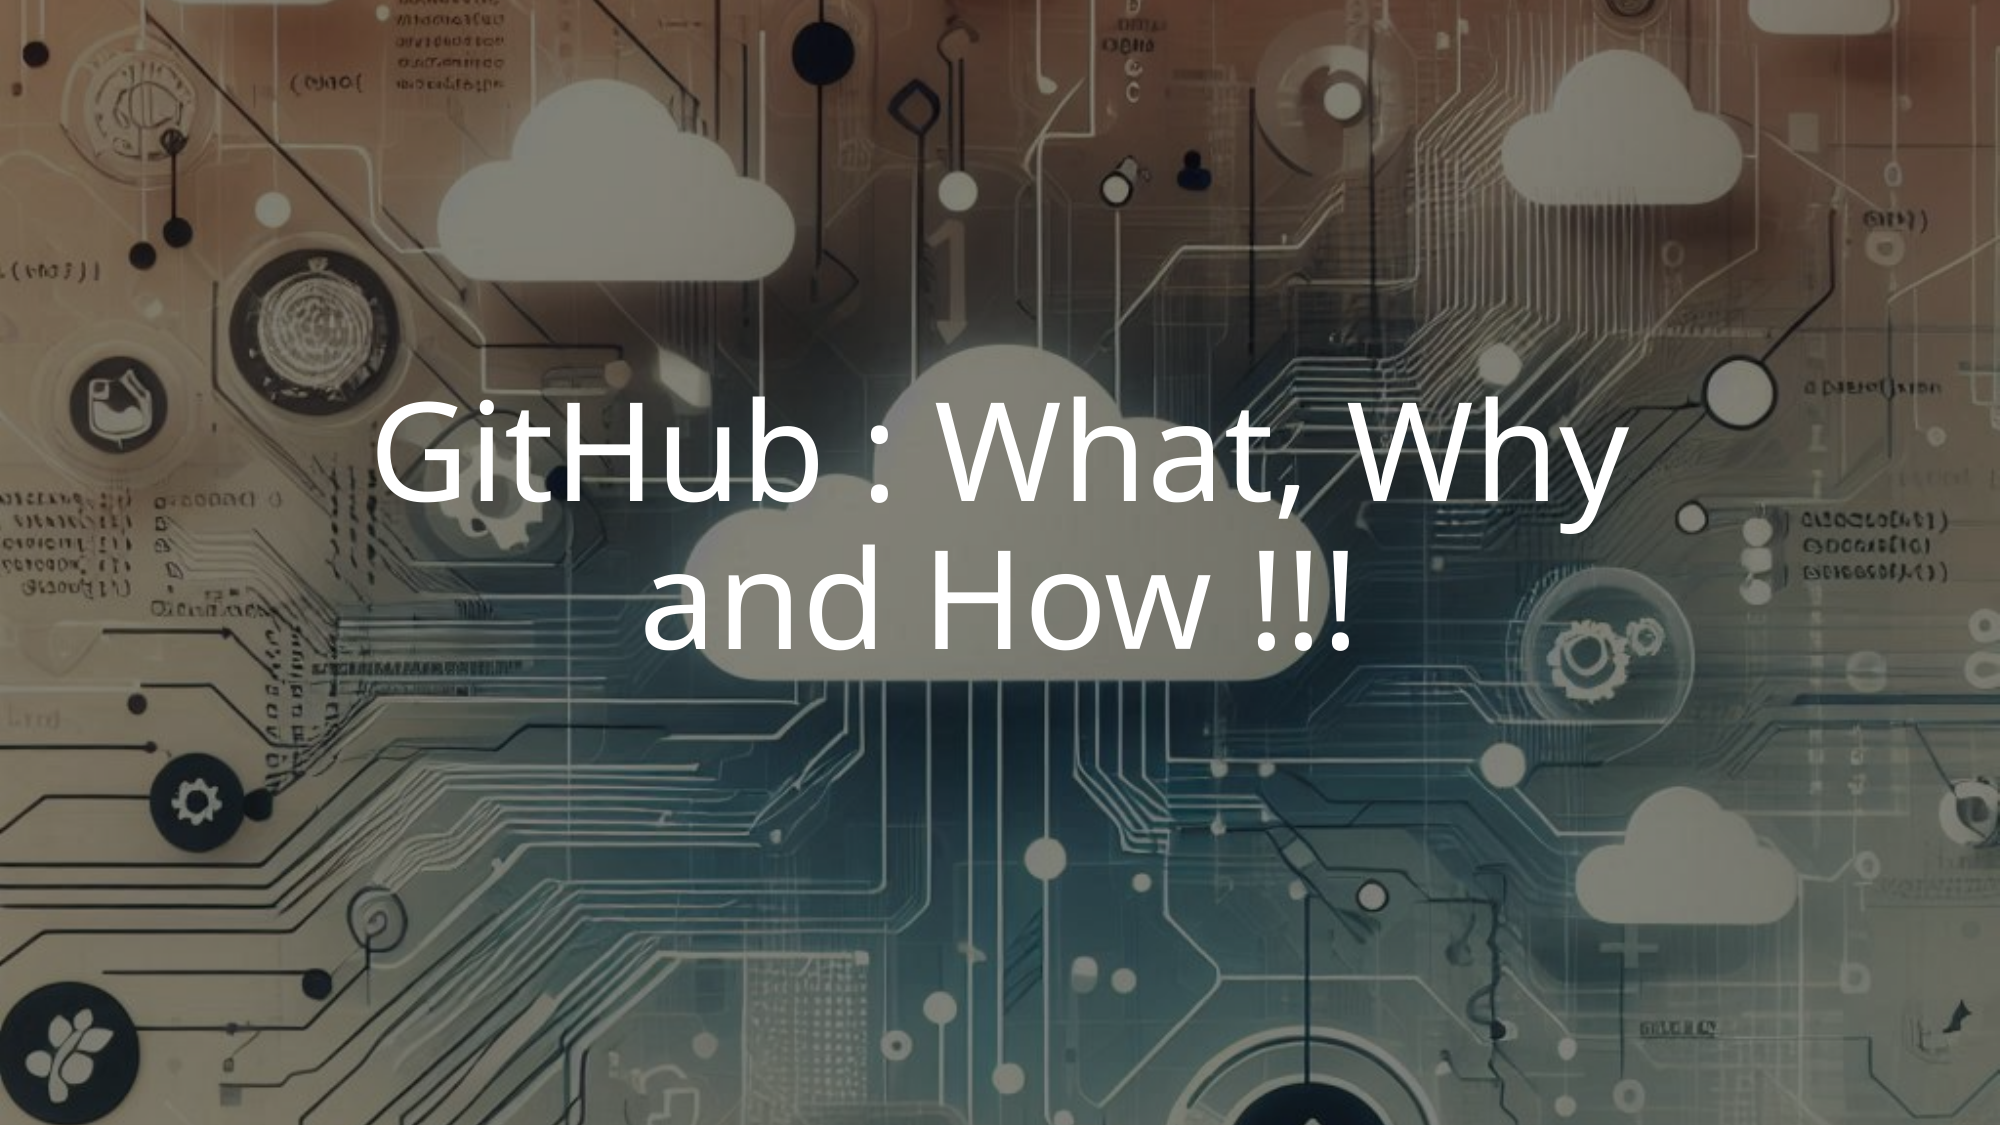

# GitHub : What, Why and How !!!